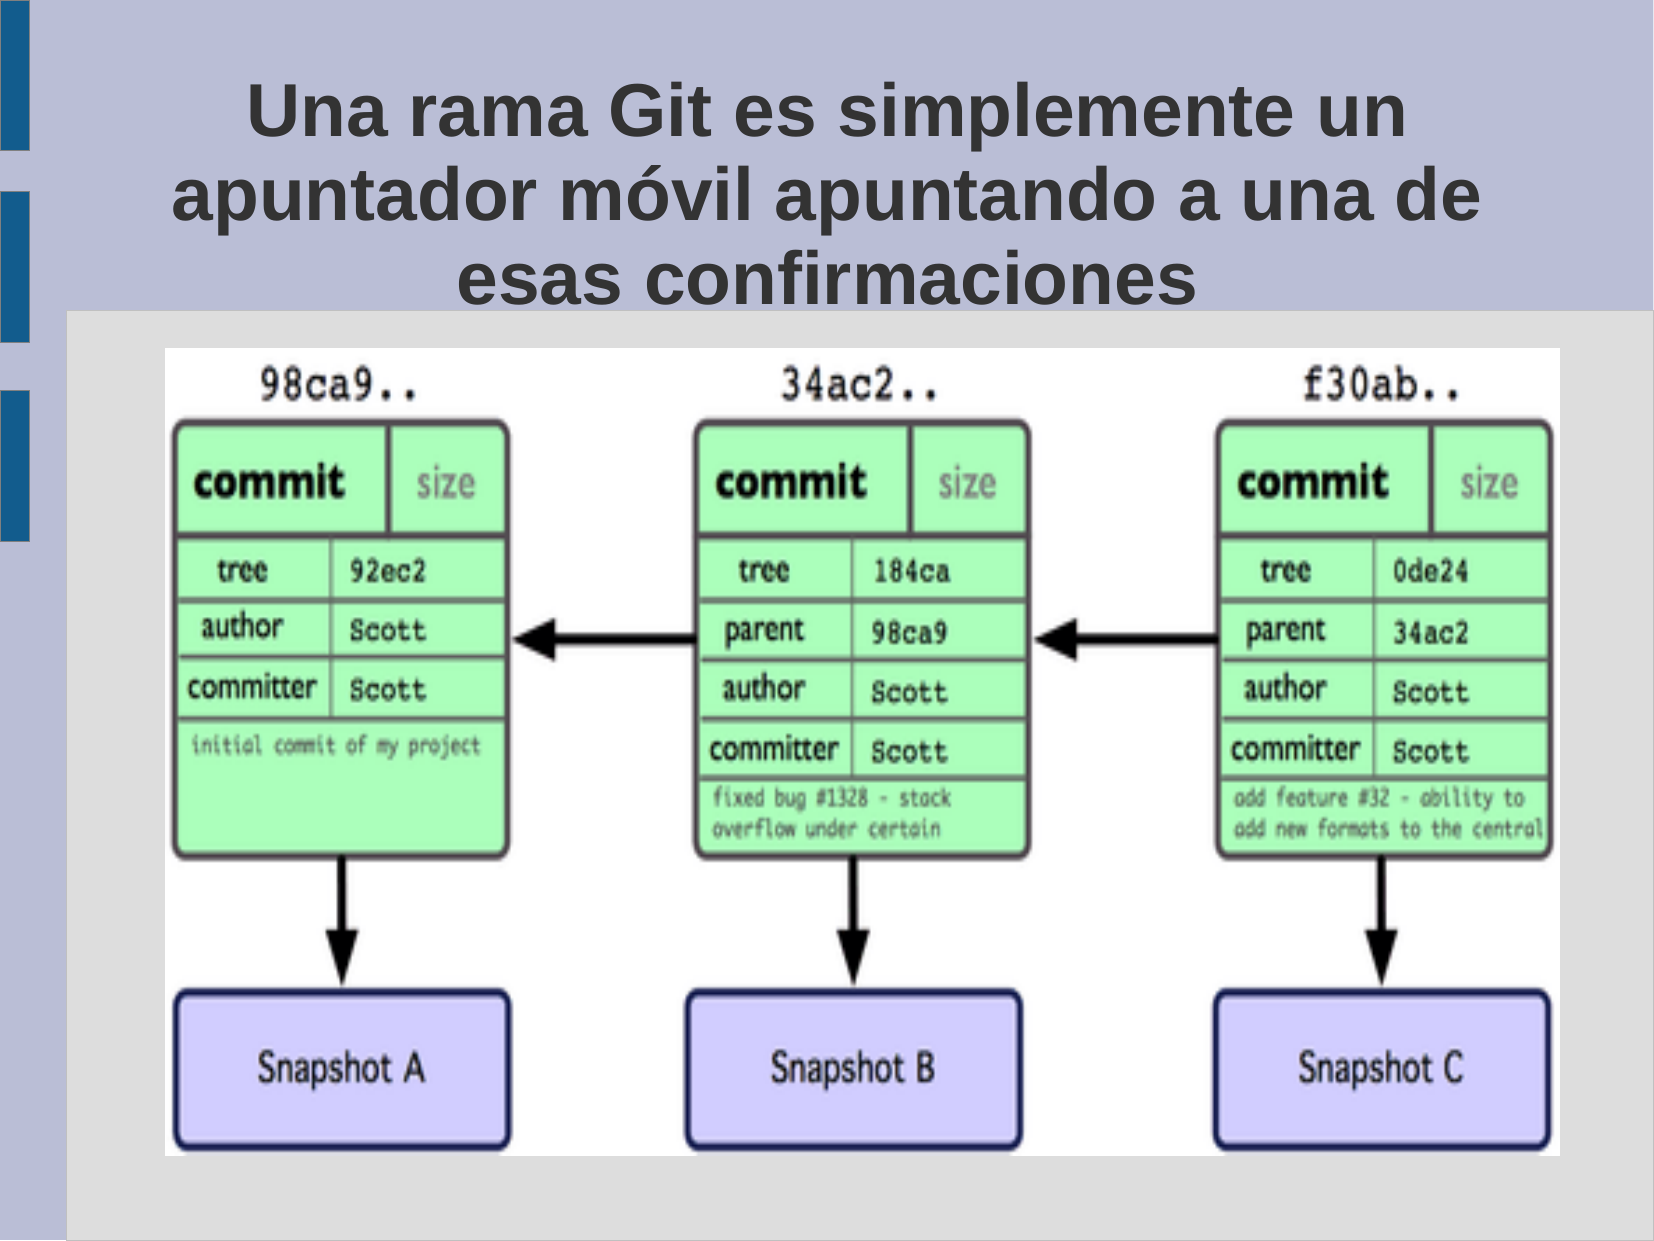

# Una rama Git es simplemente un apuntador móvil apuntando a una de esas confirmaciones